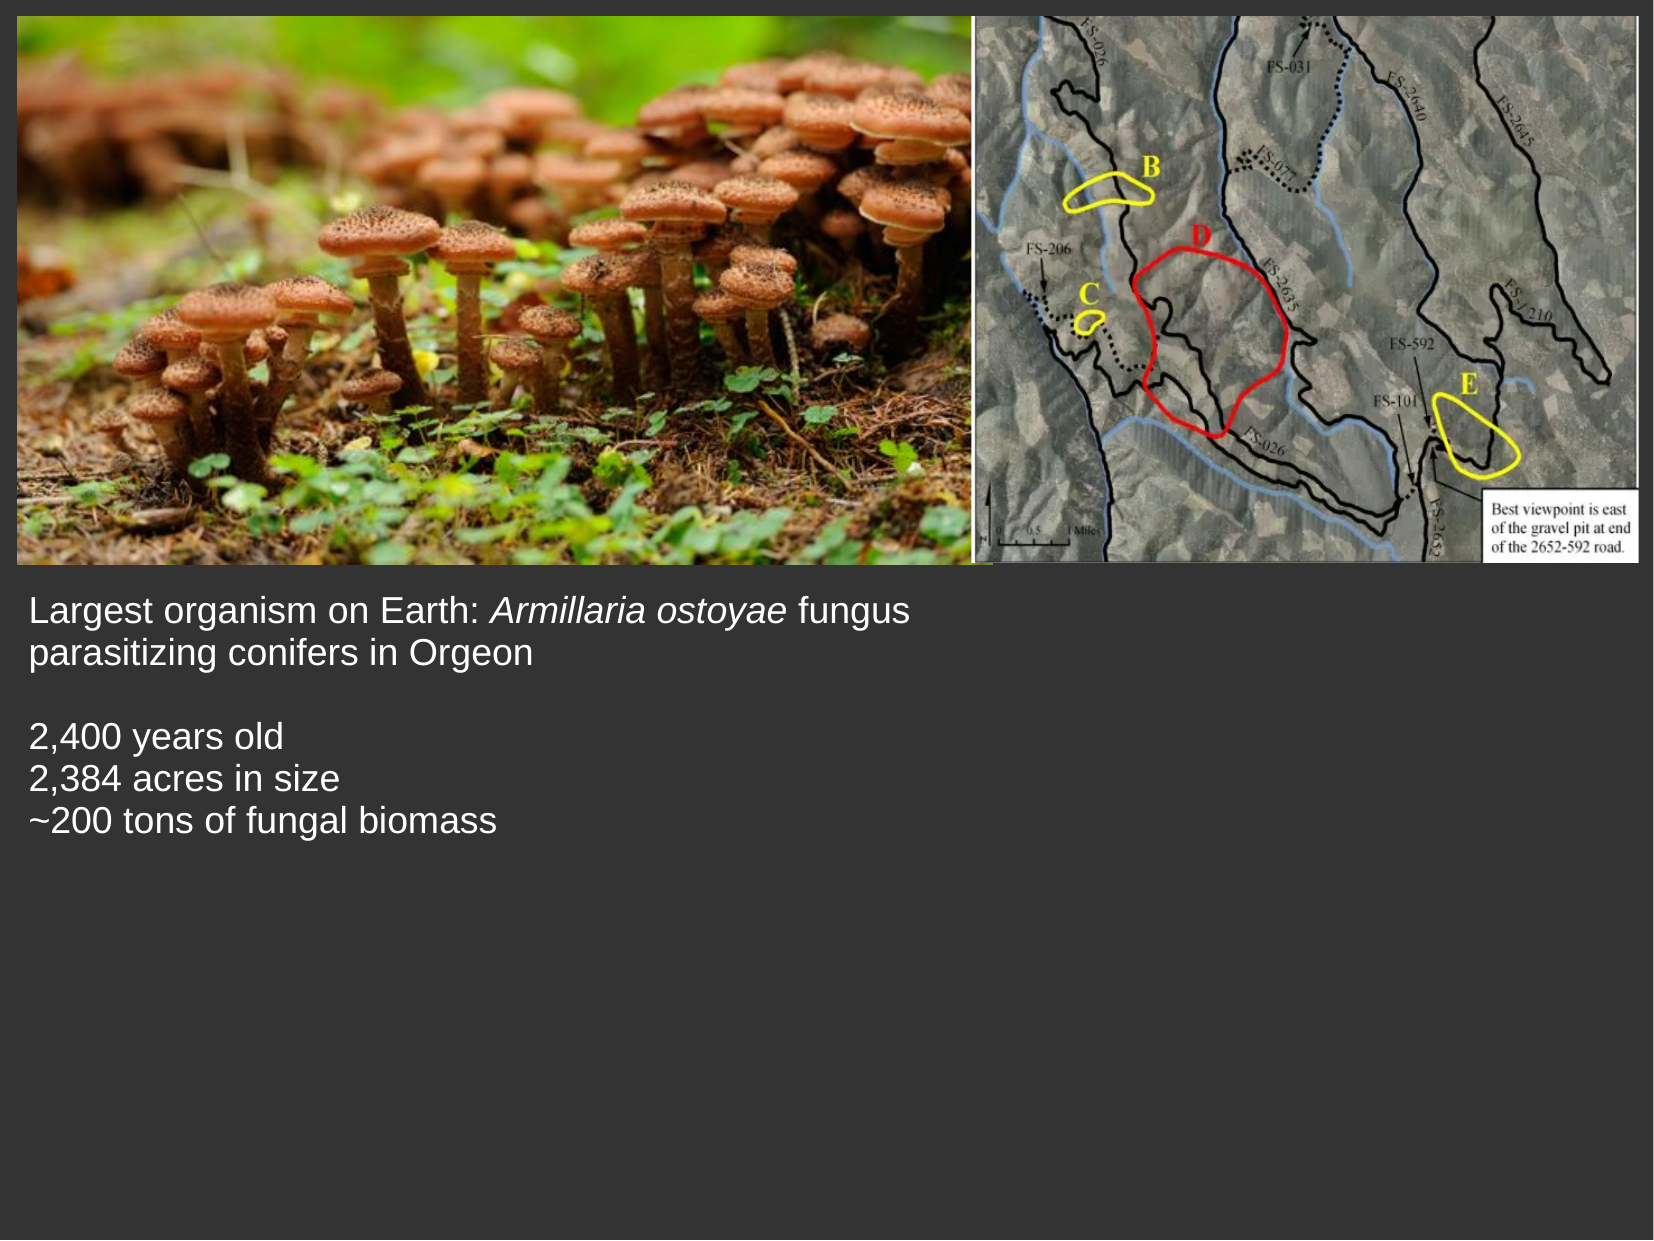

Largest organism on Earth: Armillaria ostoyae fungus parasitizing conifers in Orgeon
2,400 years old
2,384 acres in size
~200 tons of fungal biomass